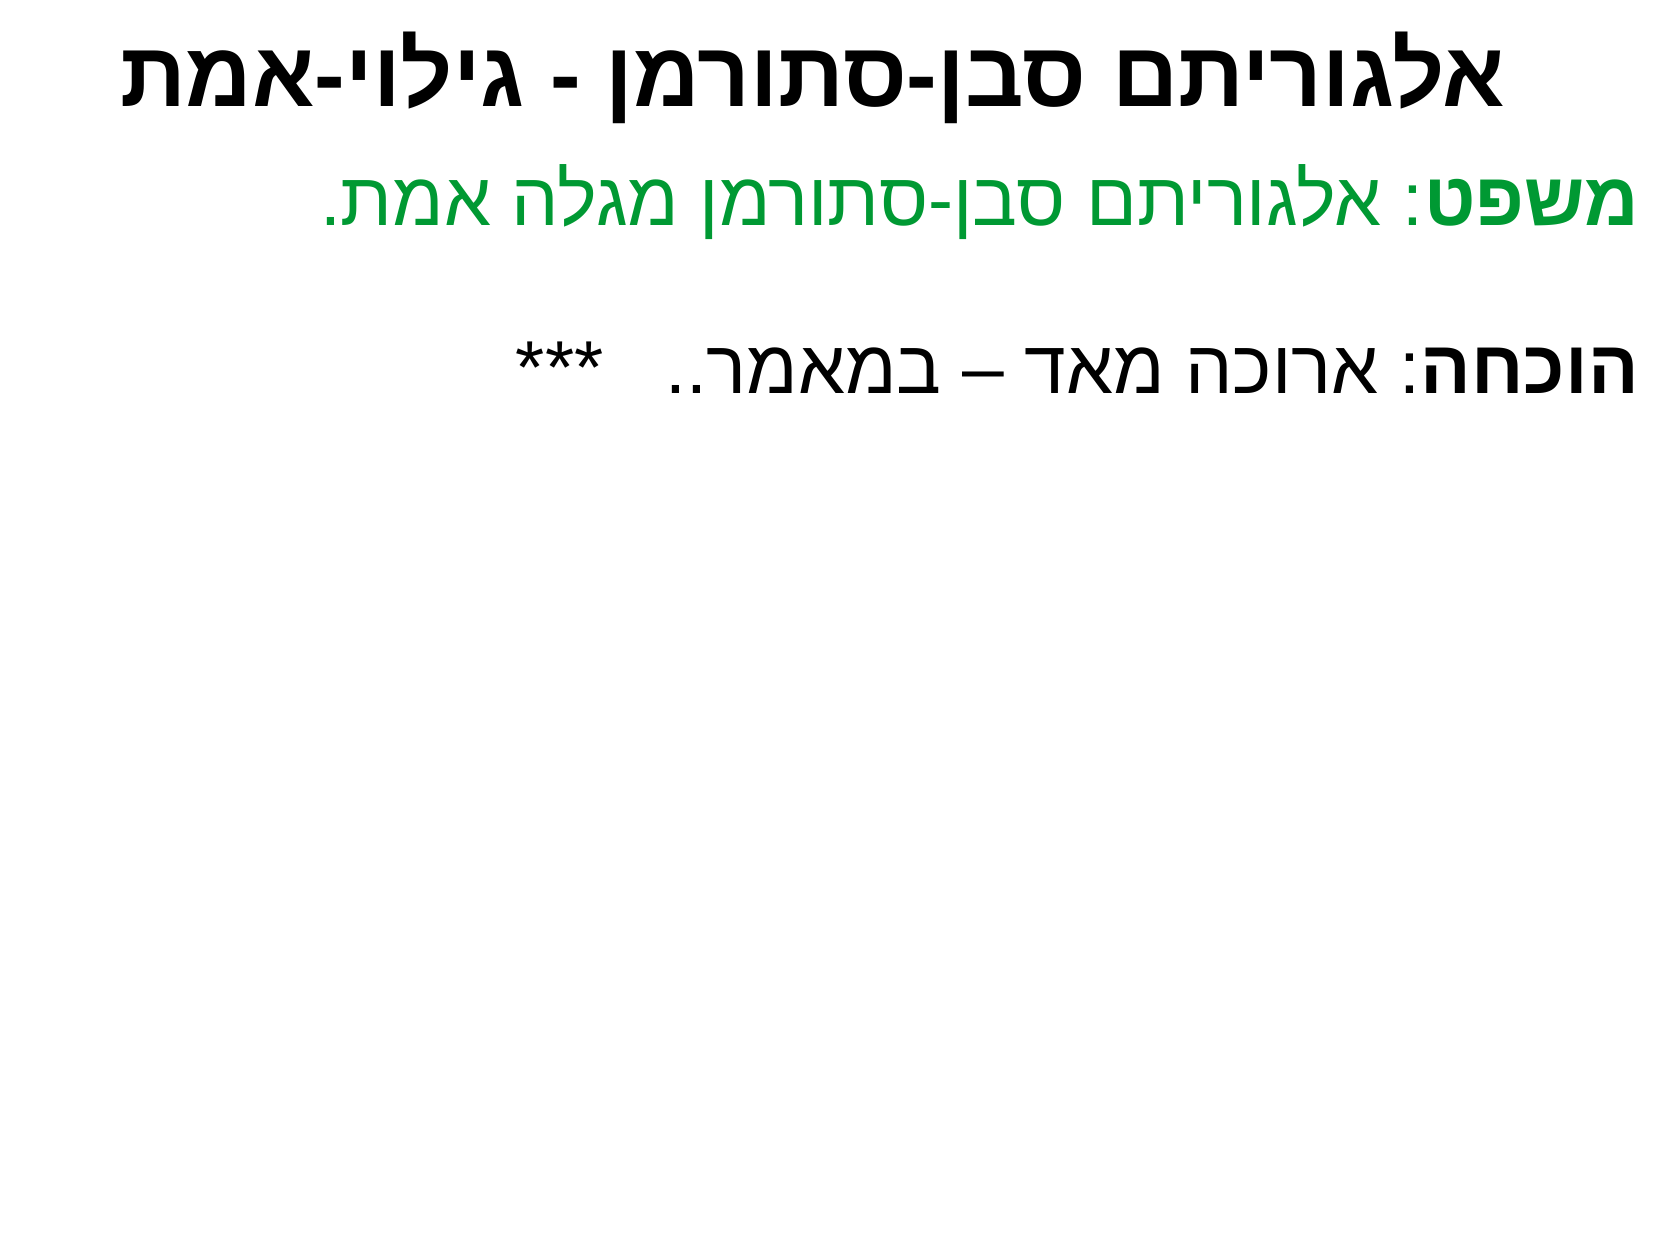

# אלגוריתם סבן-סתורמן - גילוי-אמת
משפט: אלגוריתם סבן-סתורמן מגלה אמת.
הוכחה: ארוכה מאד – במאמר.. ***